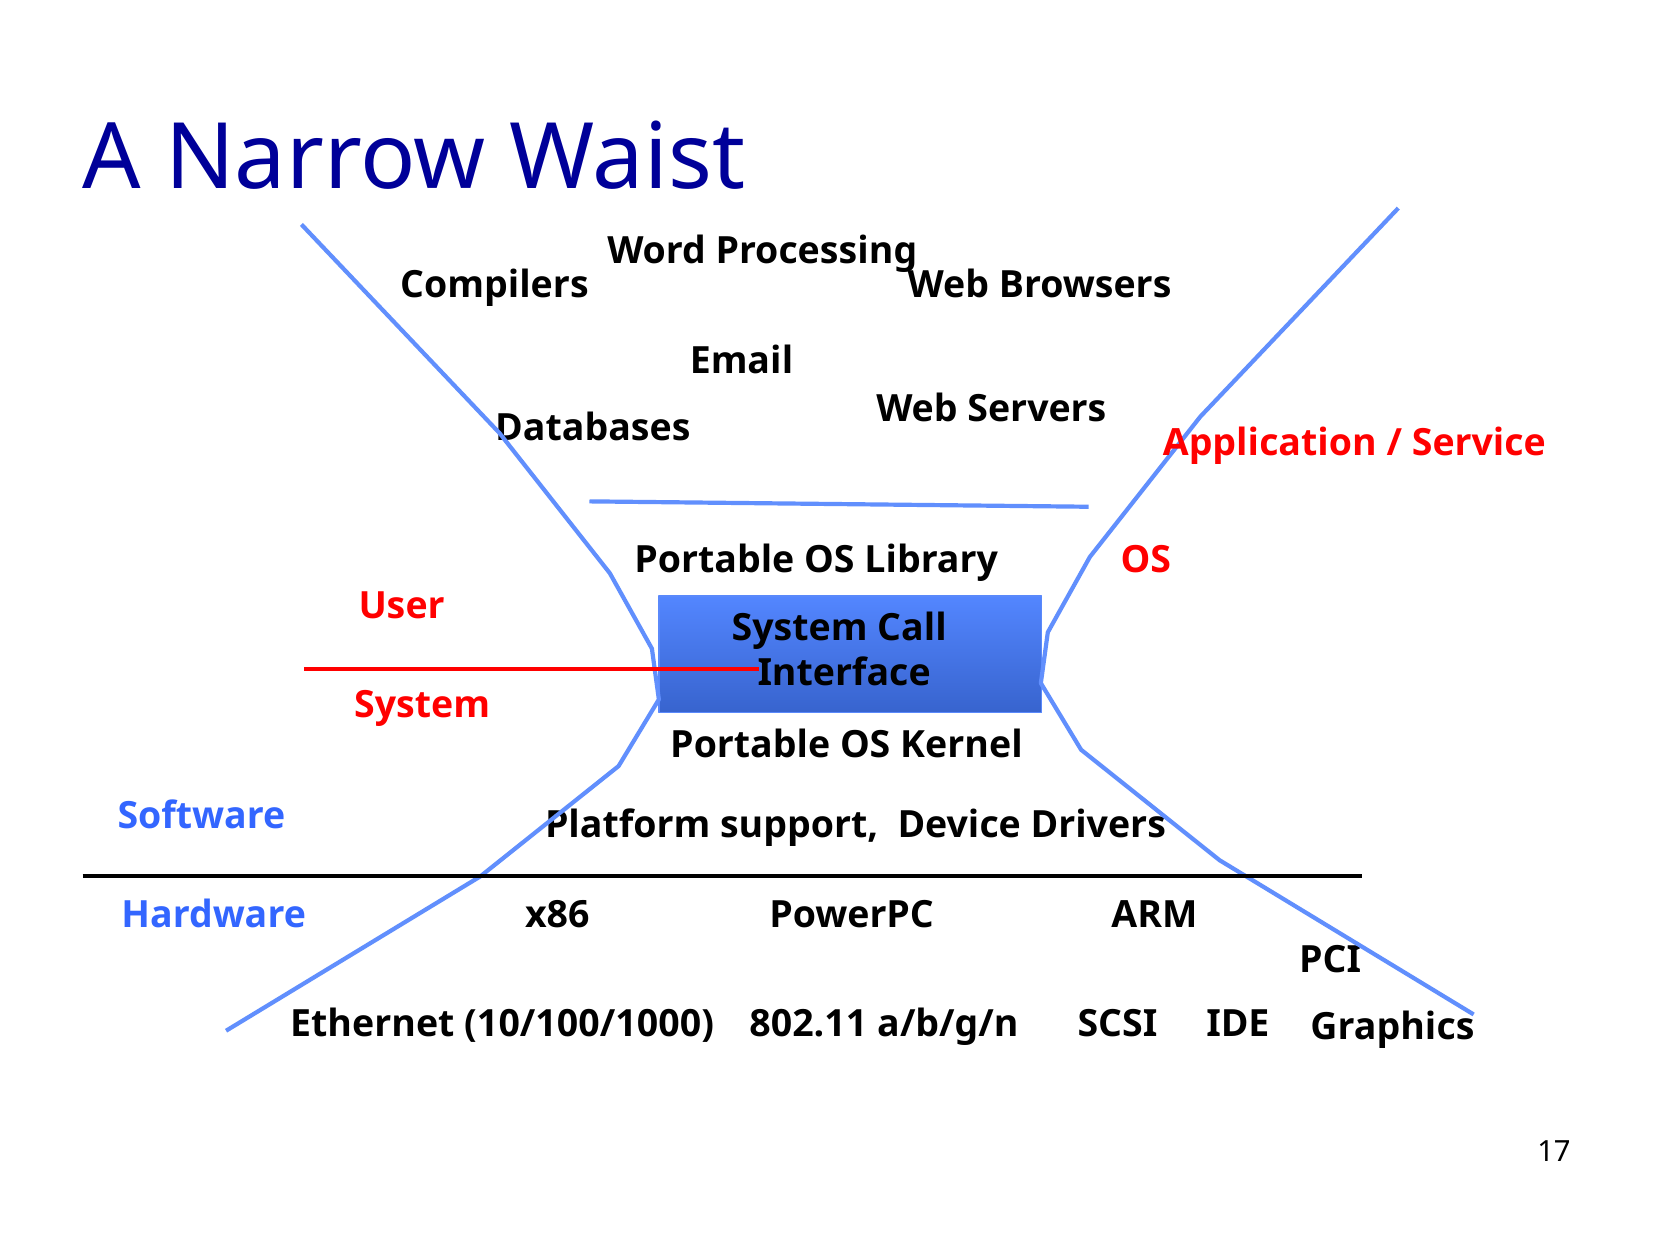

# A Narrow Waist
Word Processing
Compilers
Web Browsers
Email
Web Servers
Databases
Application / Service
OS
Portable OS Library
User
System Call
Interface
System
Portable OS Kernel
Software
Platform support, Device Drivers
Hardware
x86
PowerPC
ARM
PCI
Ethernet (10/100/1000)
802.11 a/b/g/n
SCSI
IDE
Graphics
17